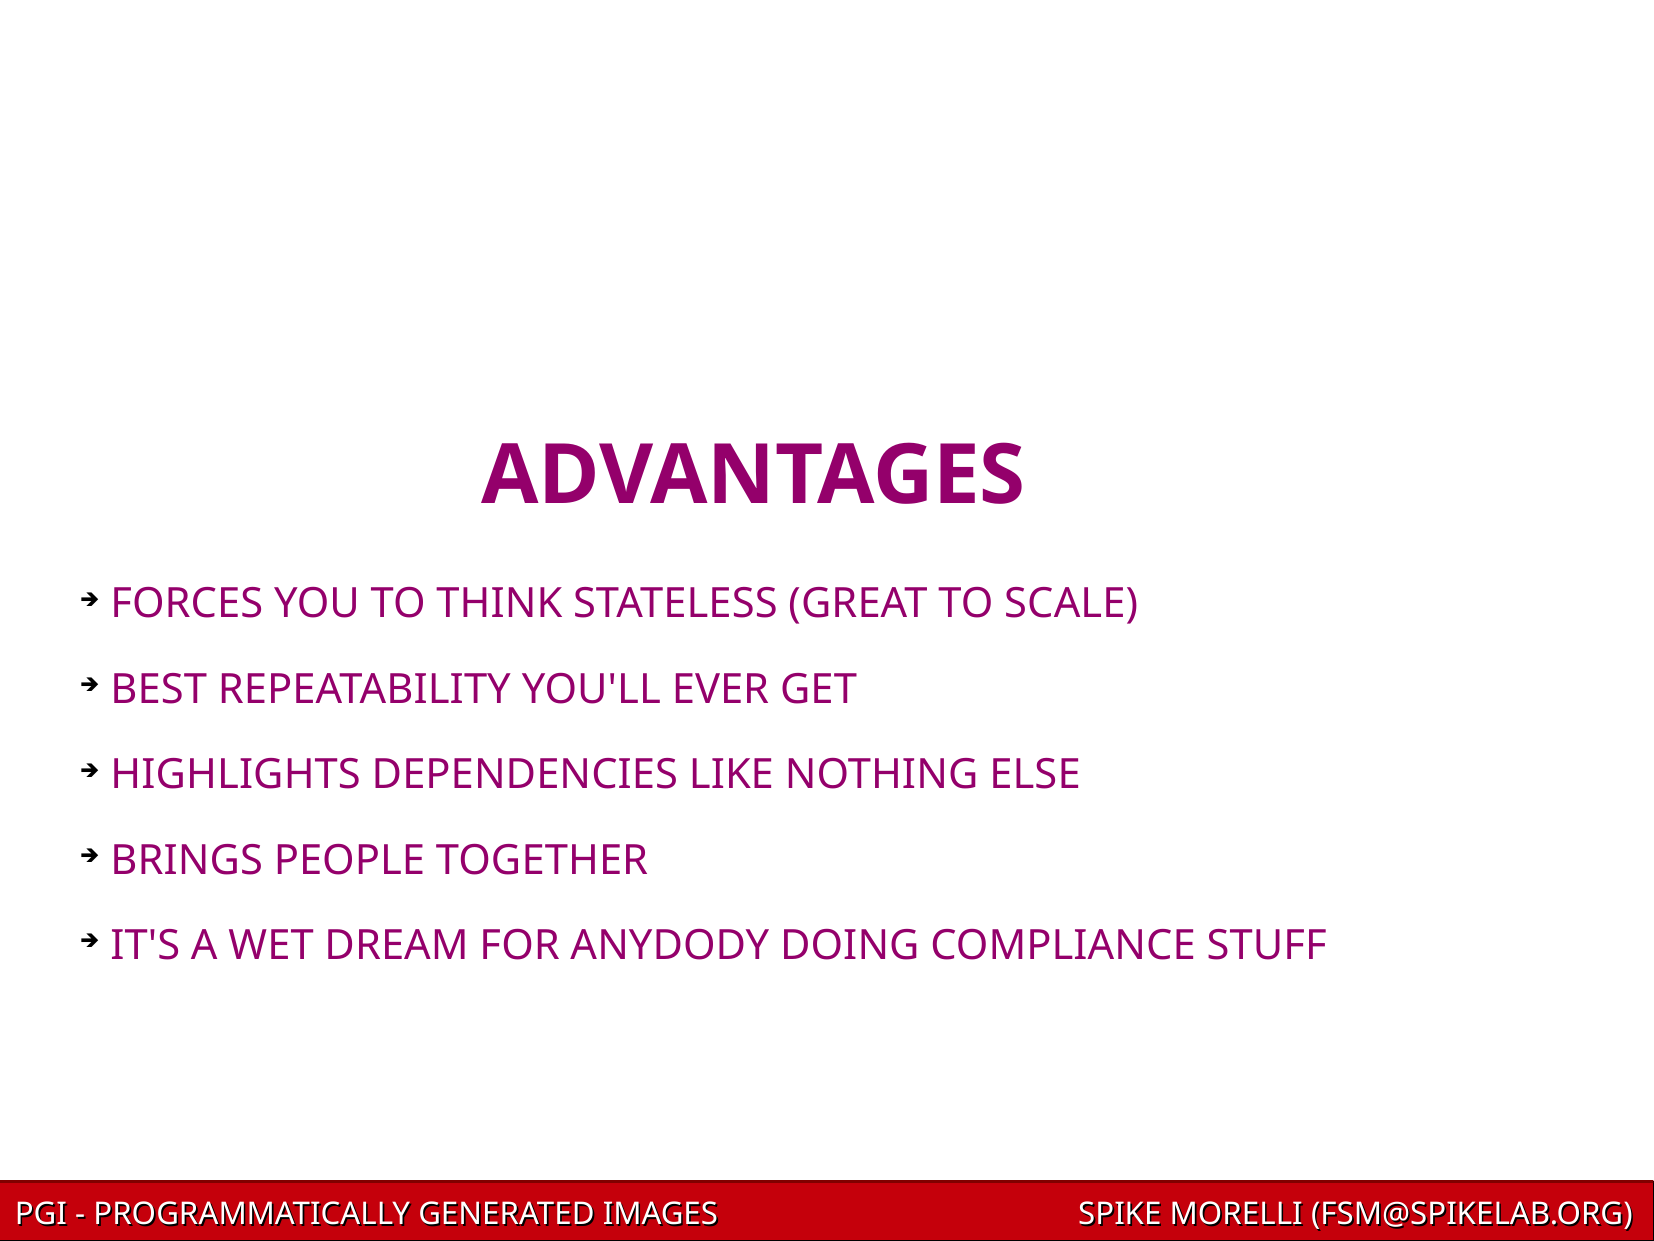

ADVANTAGES
 FORCES YOU TO THINK STATELESS (GREAT TO SCALE)
 BEST REPEATABILITY YOU'LL EVER GET
 HIGHLIGHTS DEPENDENCIES LIKE NOTHING ELSE
 BRINGS PEOPLE TOGETHER
 IT'S A WET DREAM FOR ANYDODY DOING COMPLIANCE STUFF
PGI - PROGRAMMATICALLY GENERATED IMAGES
SPIKE MORELLI (FSM@SPIKELAB.ORG)